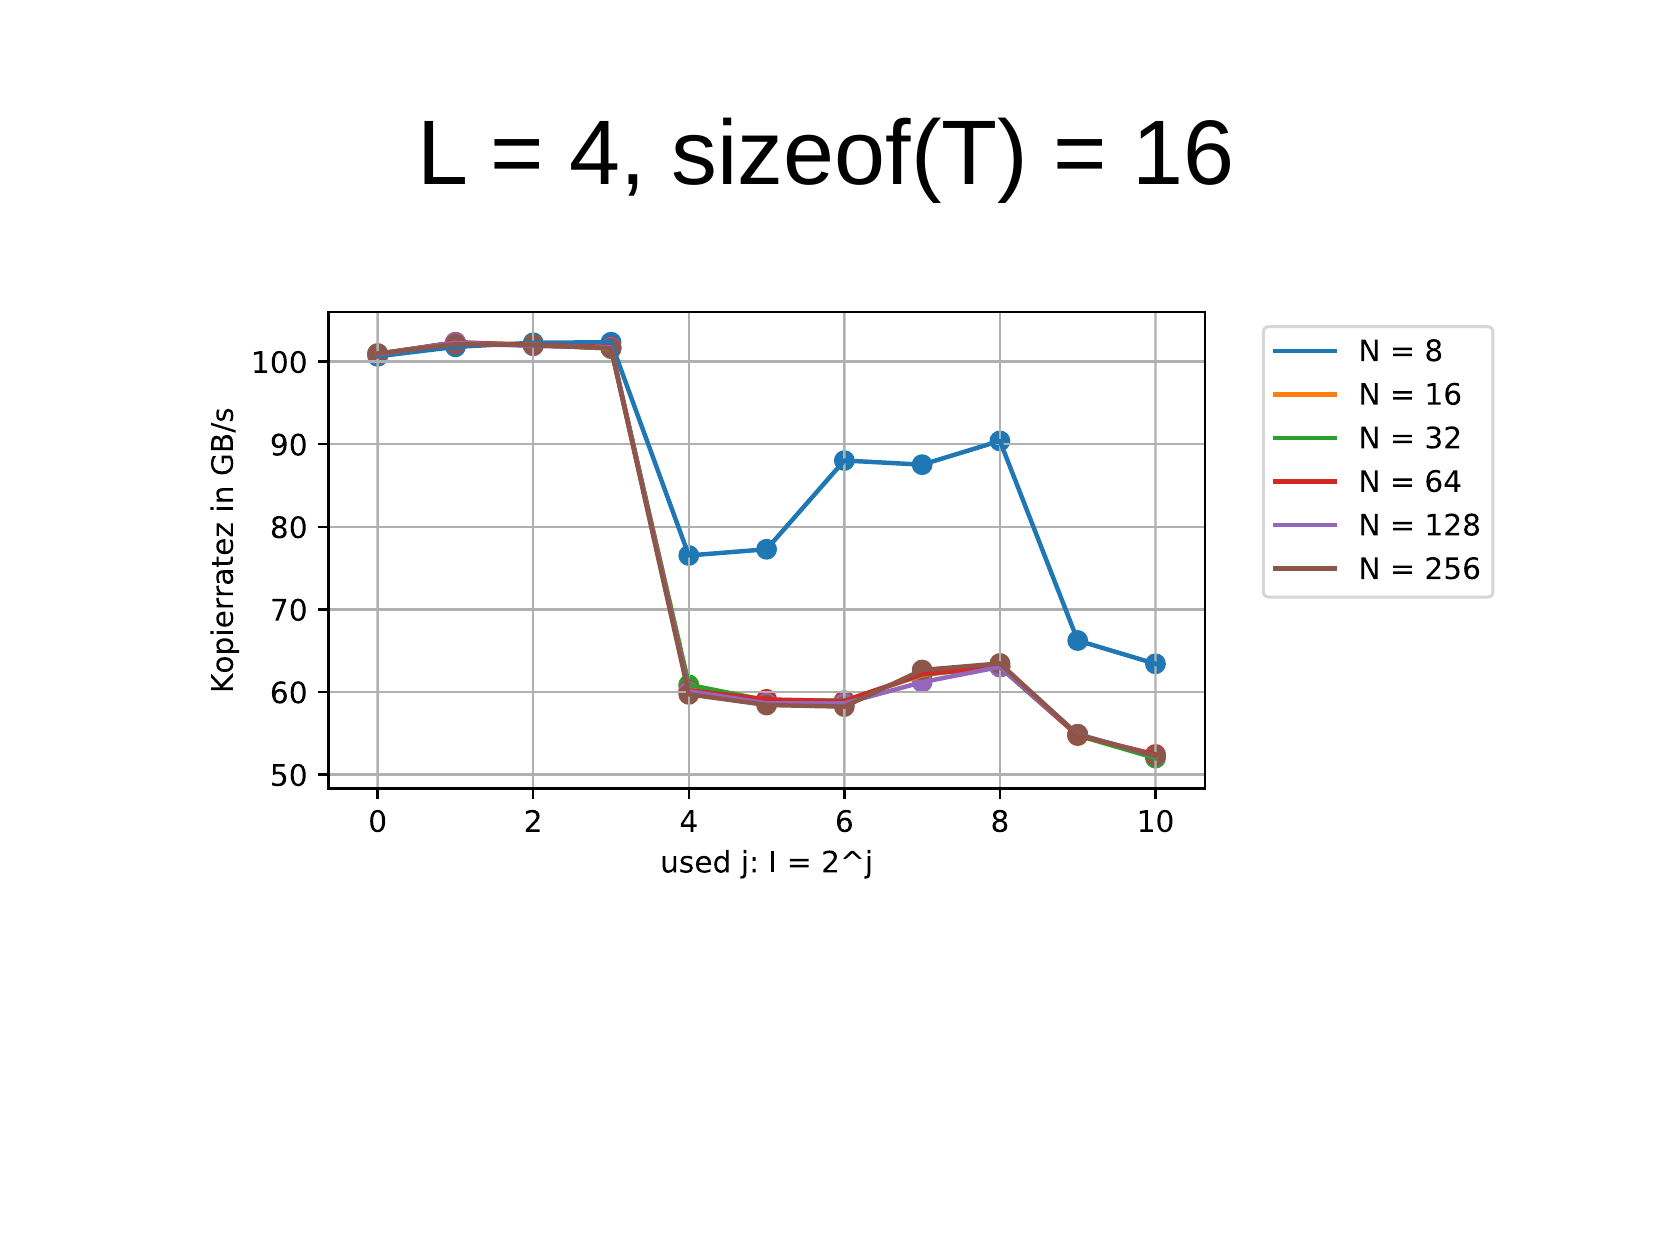

# L = 4, sizeof(T) = 16